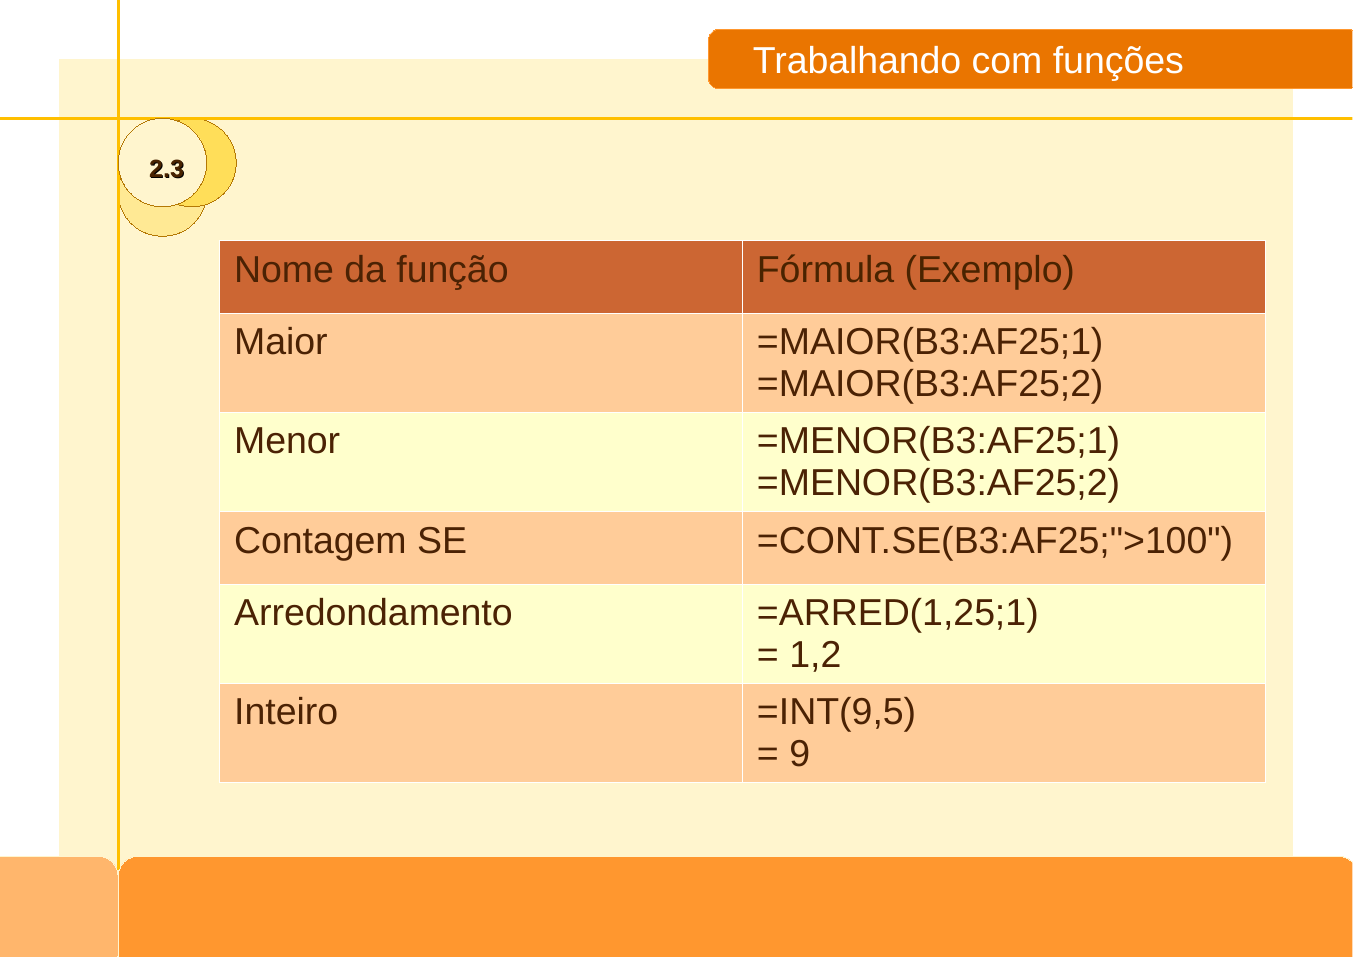

Trabalhando com funções
2.3
| Nome da função | Fórmula (Exemplo) |
| --- | --- |
| Maior | =MAIOR(B3:AF25;1) =MAIOR(B3:AF25;2) |
| Menor | =MENOR(B3:AF25;1) =MENOR(B3:AF25;2) |
| Contagem SE | =CONT.SE(B3:AF25;">100") |
| Arredondamento | =ARRED(1,25;1) = 1,2 |
| Inteiro | =INT(9,5) = 9 |